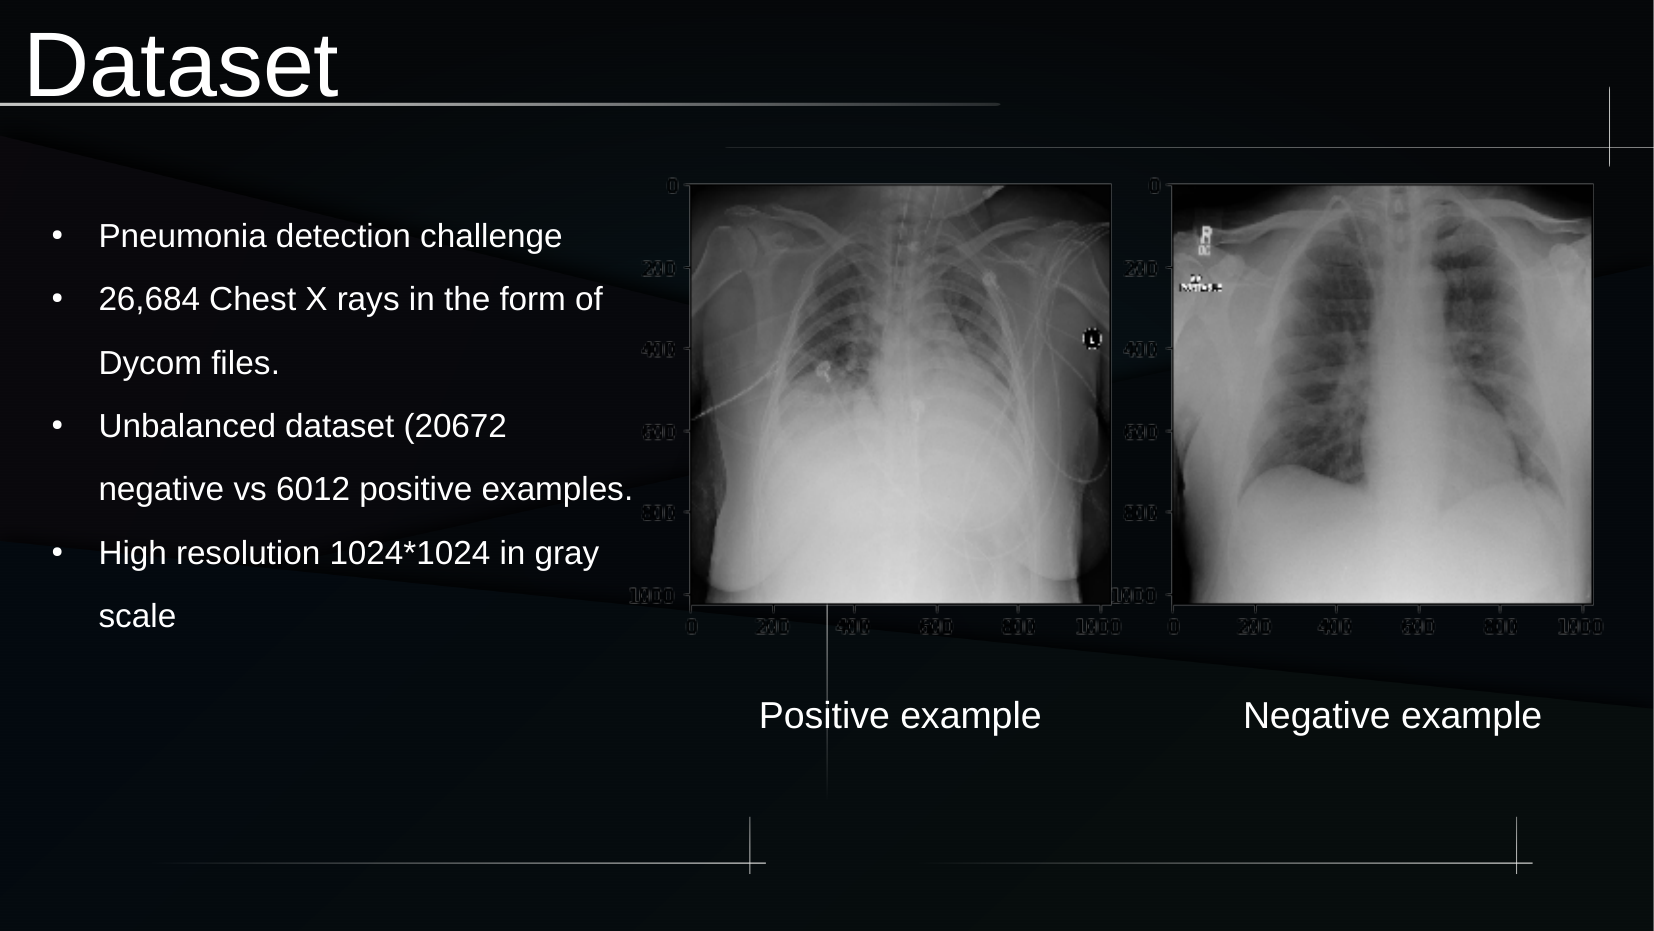

# Dataset
Pneumonia detection challenge
26,684 Chest X rays in the form of
Dycom files.
Unbalanced dataset (20672
negative vs 6012 positive examples.
High resolution 1024*1024 in gray
scale
Positive example
Negative example